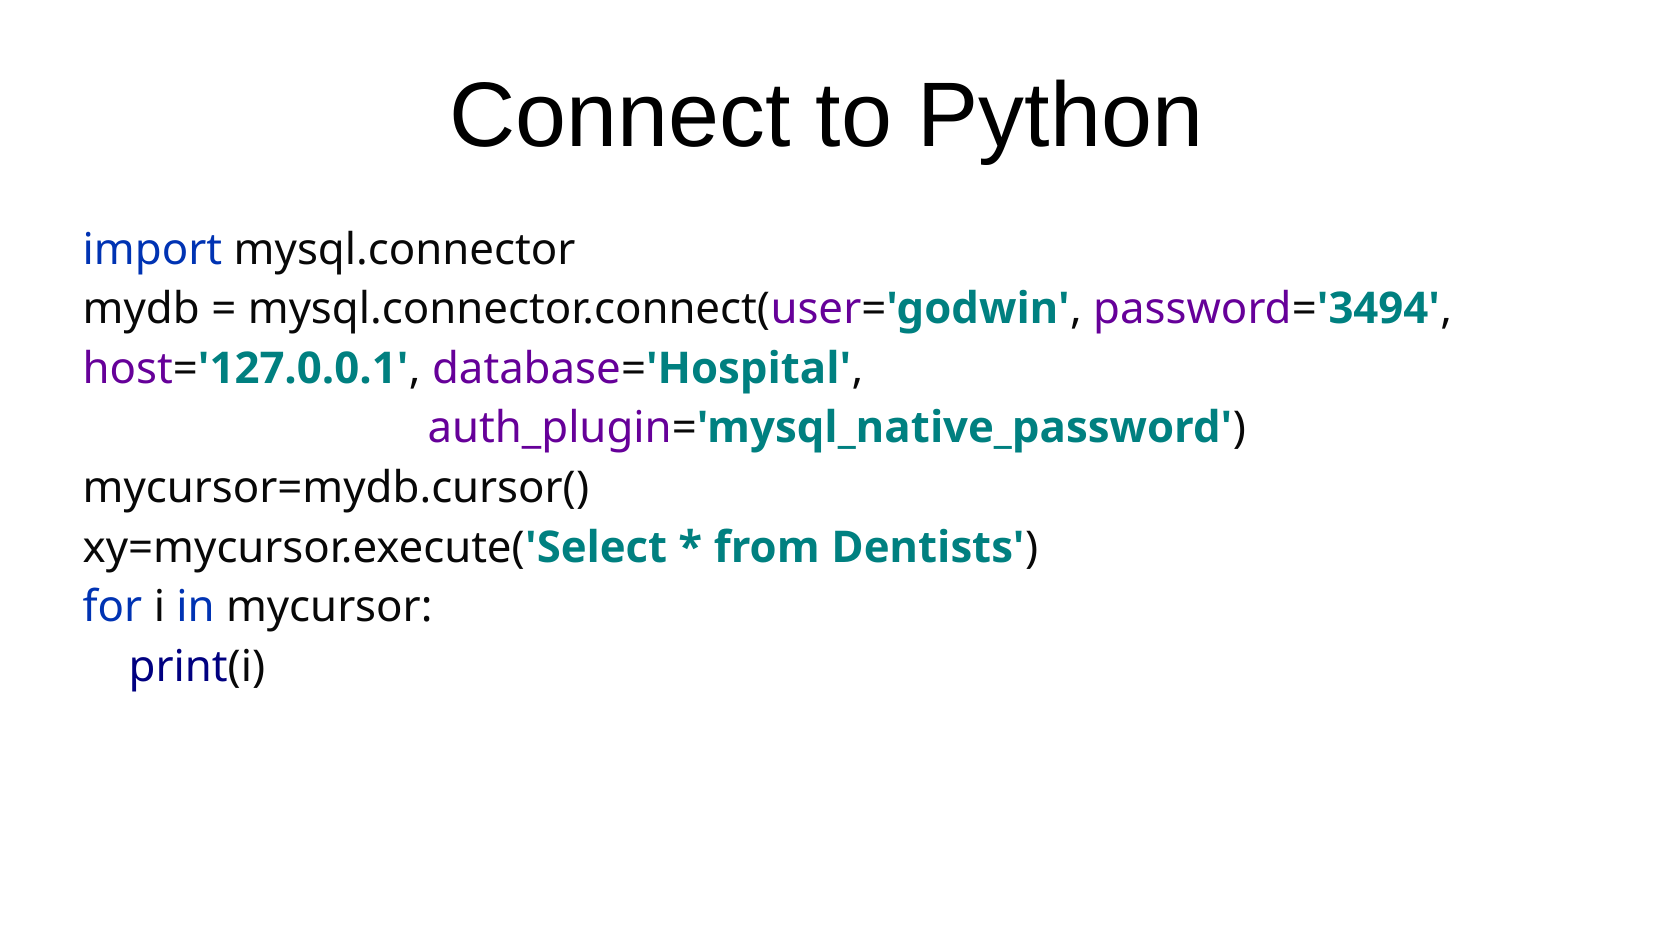

# Connect to Python
import mysql.connector
mydb = mysql.connector.connect(user='godwin', password='3494', host='127.0.0.1', database='Hospital',
 auth_plugin='mysql_native_password')
mycursor=mydb.cursor()
xy=mycursor.execute('Select * from Dentists')
for i in mycursor:
 print(i)